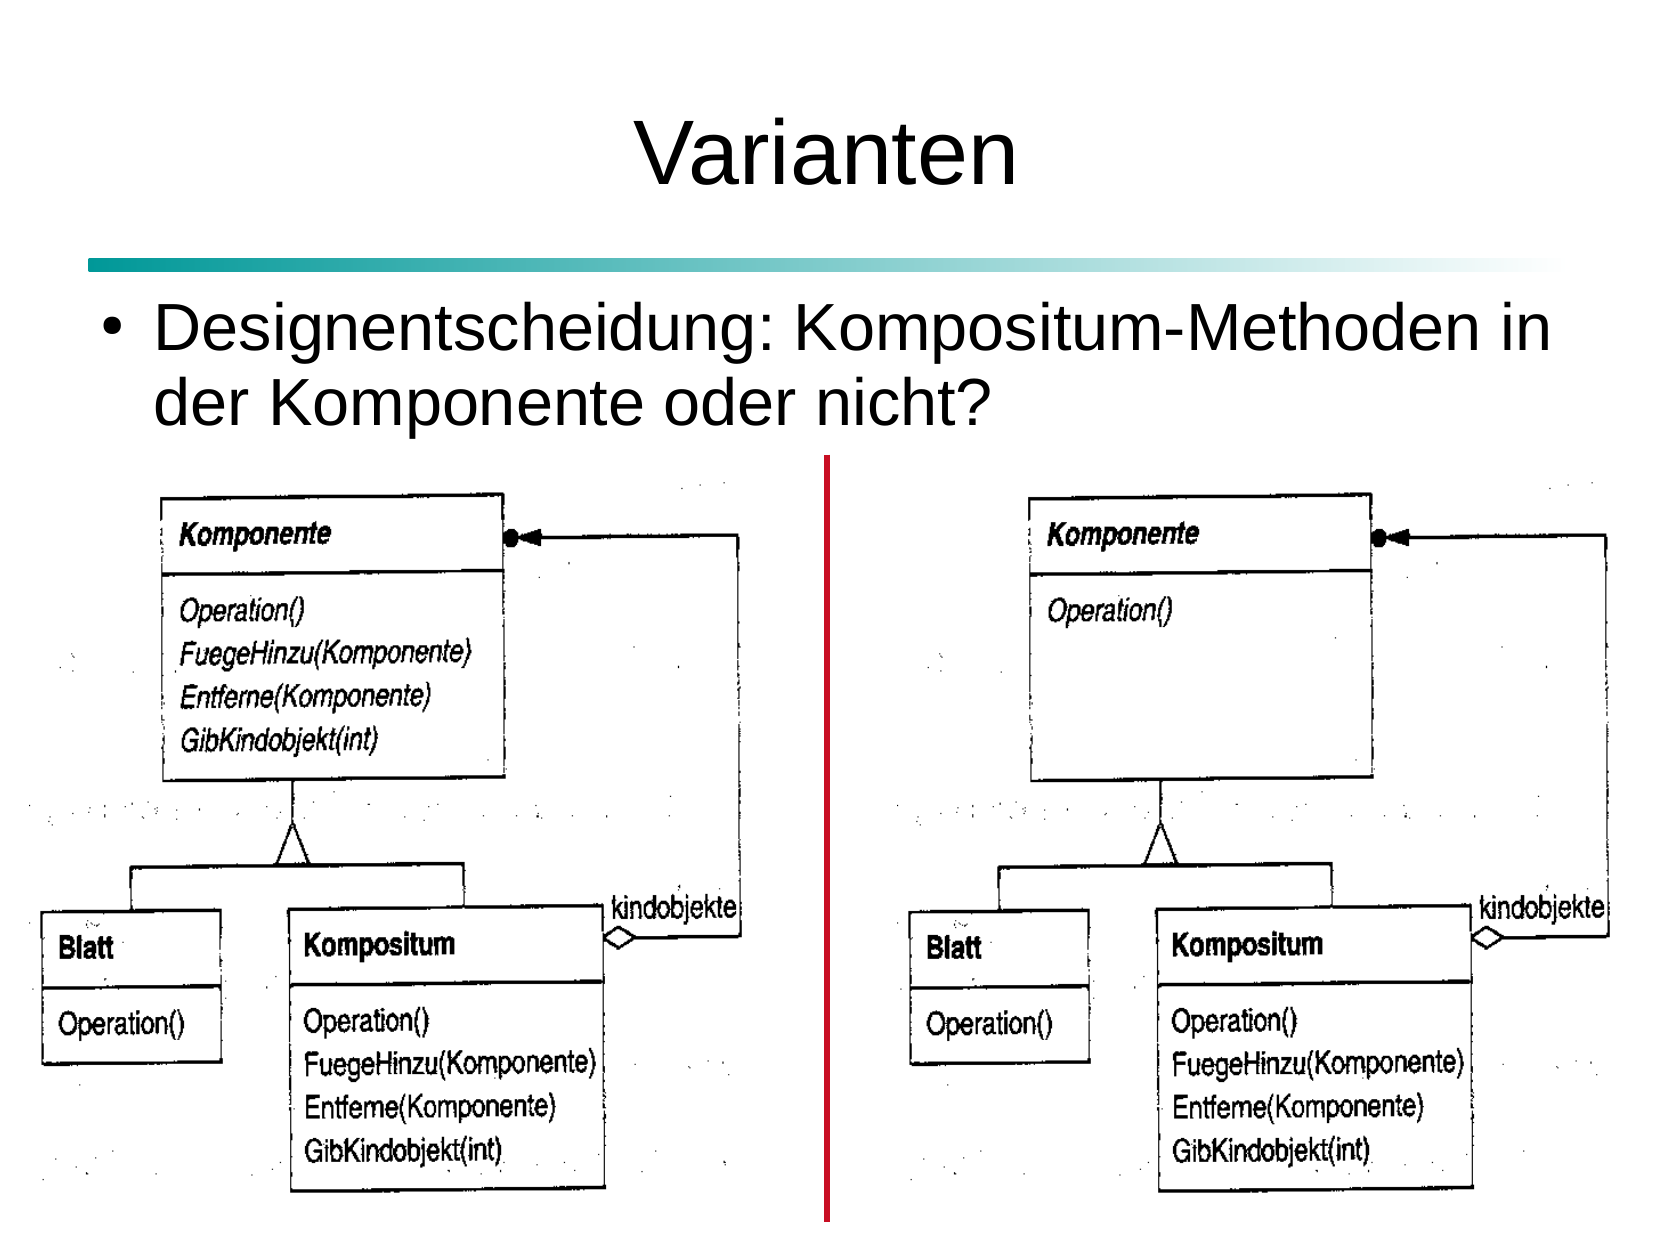

# Varianten
Designentscheidung: Kompositum-Methoden in der Komponente oder nicht?